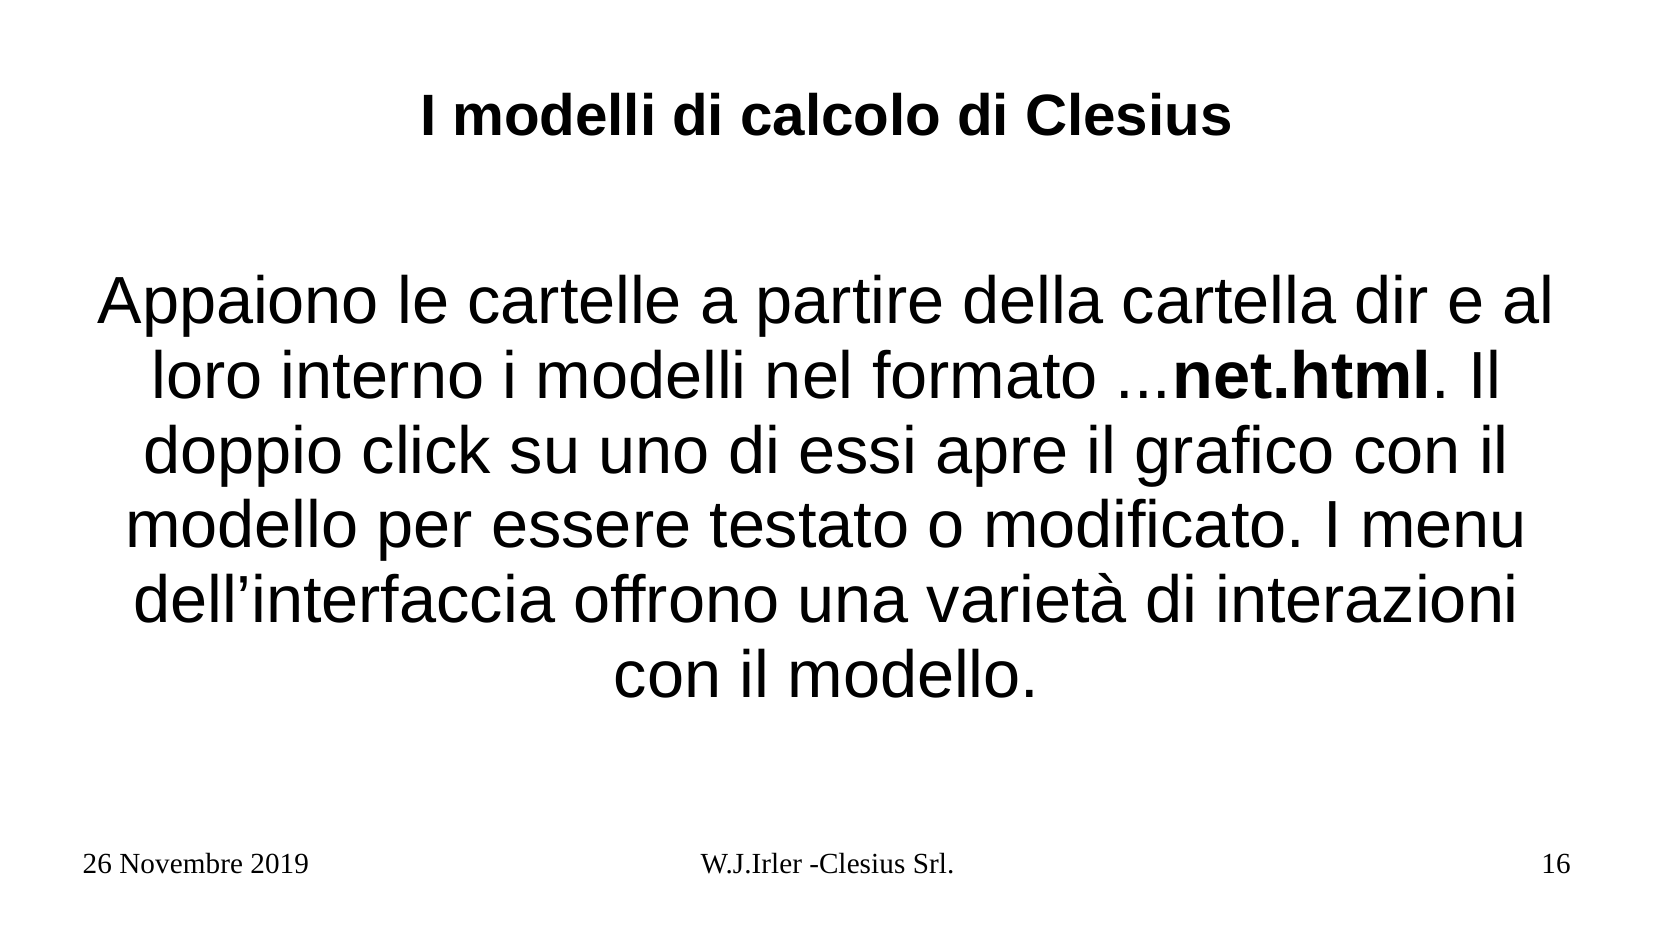

# I modelli di calcolo di Clesius
Appaiono le cartelle a partire della cartella dir e al loro interno i modelli nel formato ...net.html. Il doppio click su uno di essi apre il grafico con il modello per essere testato o modificato. I menu dell’interfaccia offrono una varietà di interazioni con il modello.
26 Novembre 2019
W.J.Irler -Clesius Srl.
16